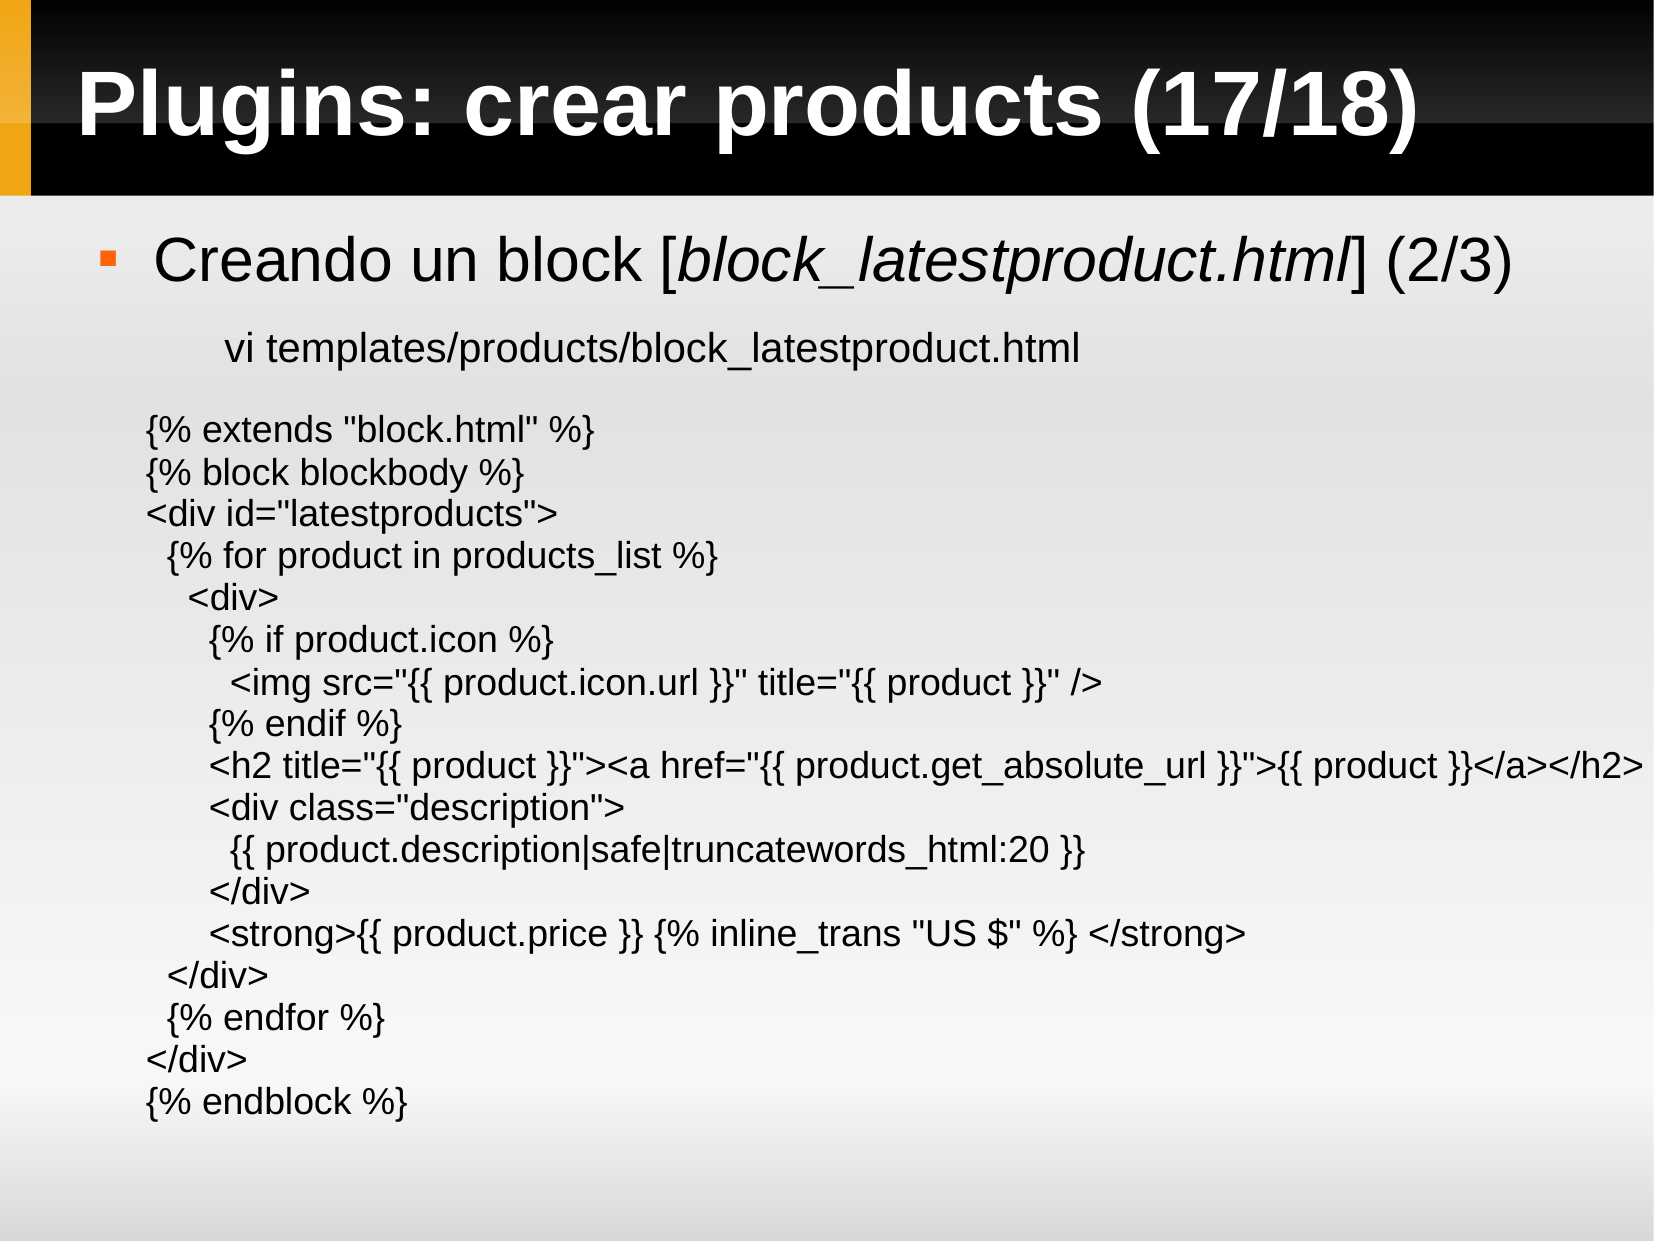

# Plugins: crear products (17/18)
Creando un block [block_latestproduct.html] (2/3)
vi templates/products/block_latestproduct.html
{% extends "block.html" %}
{% block blockbody %}
<div id="latestproducts">
 {% for product in products_list %}
 <div>
 {% if product.icon %}
 <img src="{{ product.icon.url }}" title="{{ product }}" />
 {% endif %}
 <h2 title="{{ product }}"><a href="{{ product.get_absolute_url }}">{{ product }}</a></h2>
 <div class="description">
 {{ product.description|safe|truncatewords_html:20 }}
 </div>
 <strong>{{ product.price }} {% inline_trans "US $" %} </strong>
 </div>
 {% endfor %}
</div>
{% endblock %}